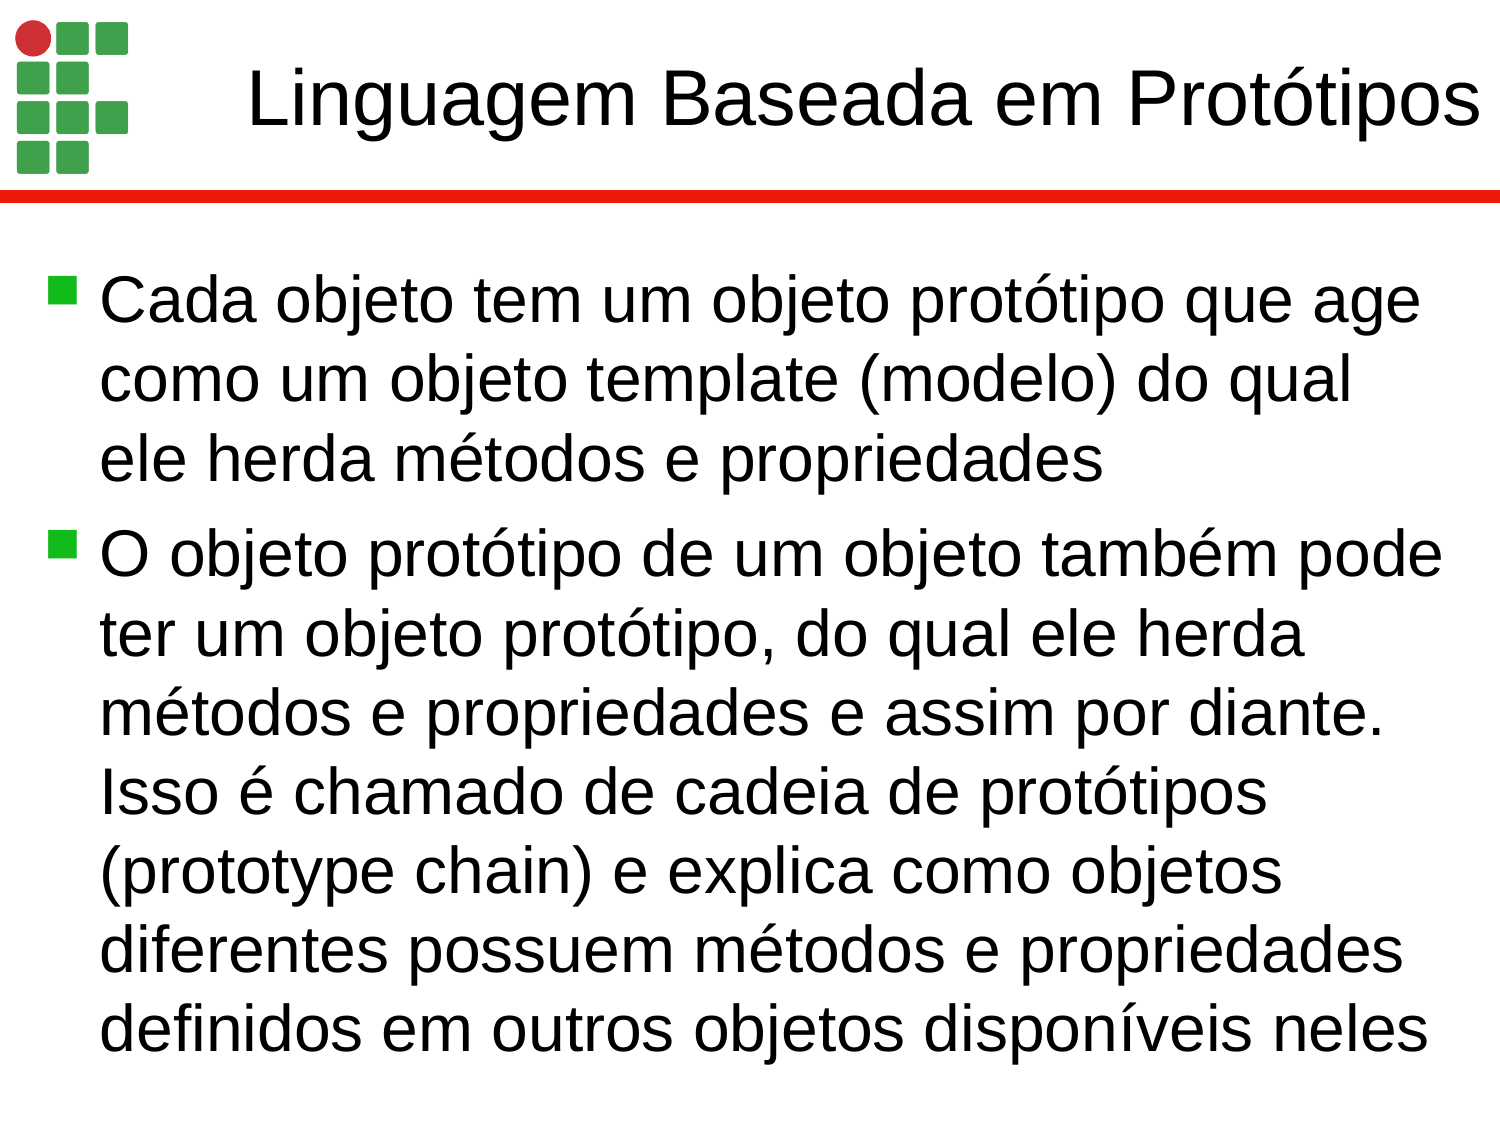

# Linguagem Baseada em Protótipos
Cada objeto tem um objeto protótipo que age como um objeto template (modelo) do qual ele herda métodos e propriedades
O objeto protótipo de um objeto também pode ter um objeto protótipo, do qual ele herda métodos e propriedades e assim por diante. Isso é chamado de cadeia de protótipos (prototype chain) e explica como objetos diferentes possuem métodos e propriedades definidos em outros objetos disponíveis neles